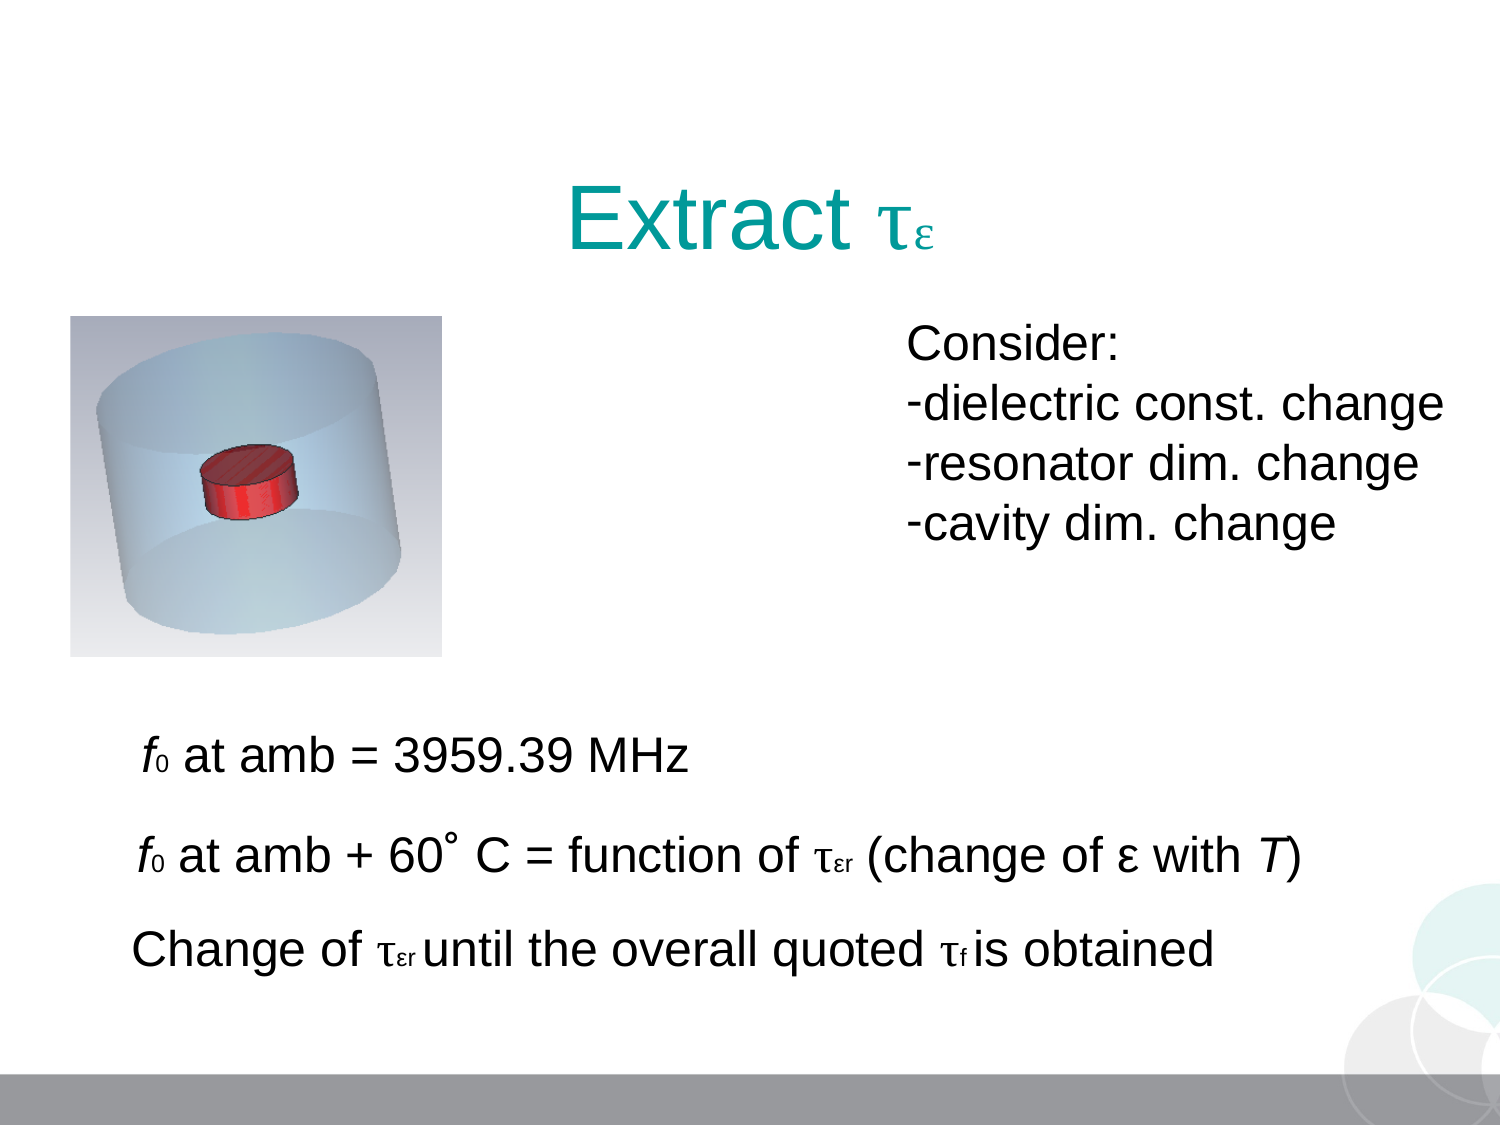

# Extract τε
Consider:
dielectric const. change
resonator dim. change
cavity dim. change
f0 at amb = 3959.39 MHz
f0 at amb + 60˚ C = function of τεr (change of ε with T)
Change of τεr until the overall quoted τf is obtained